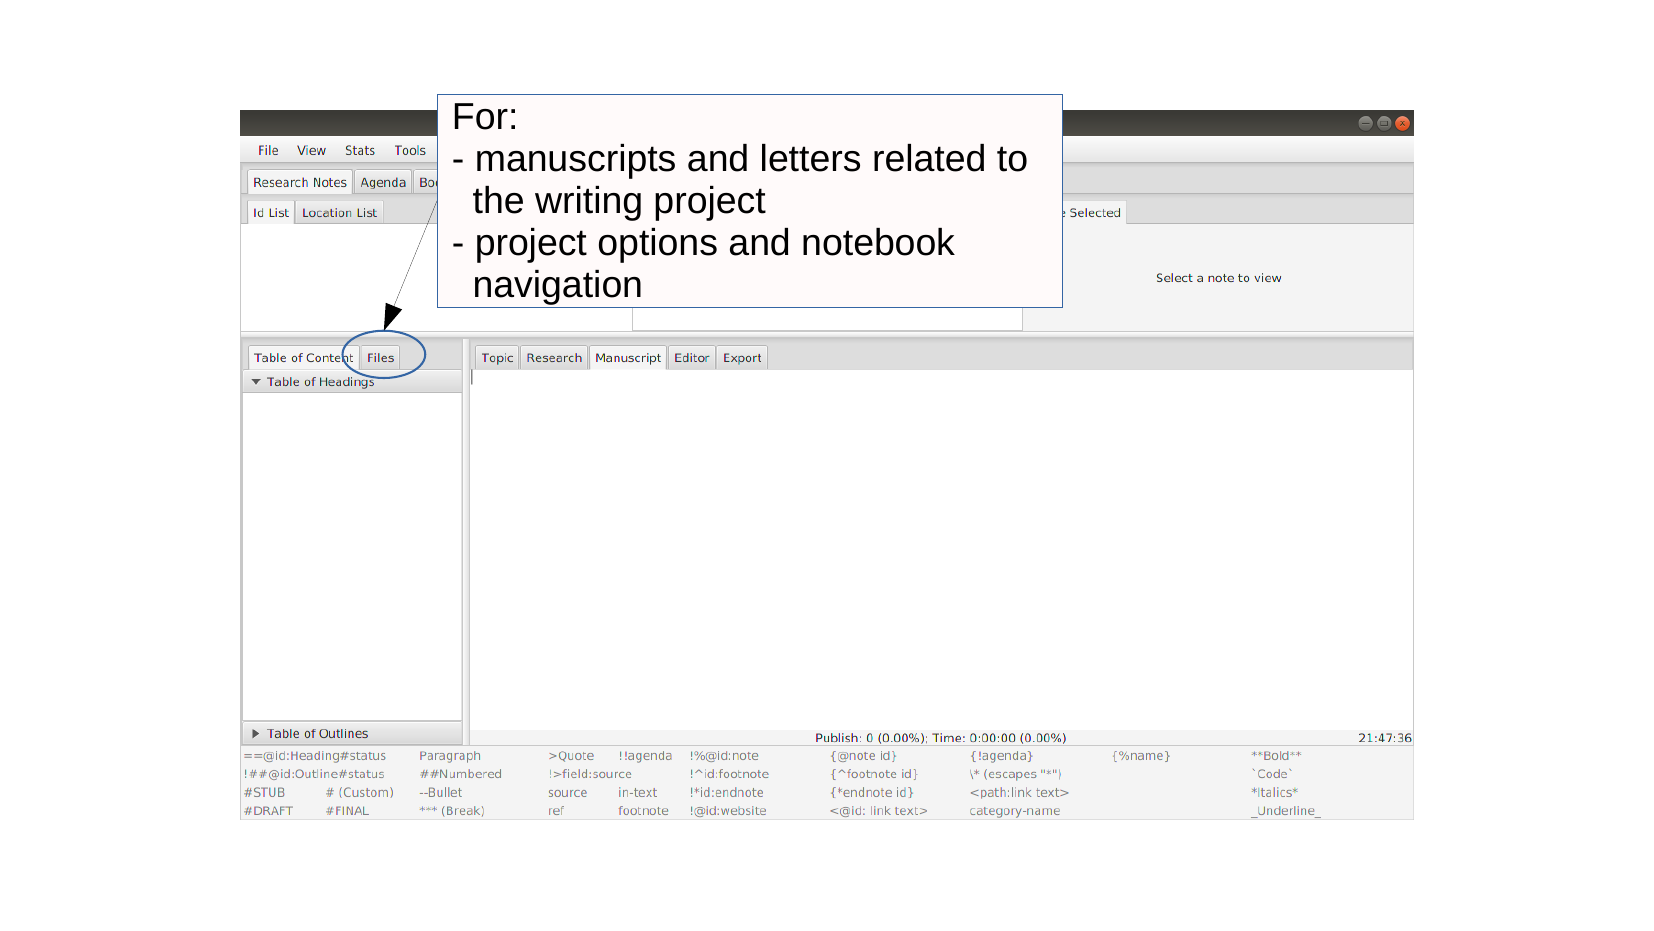

For:
- manuscripts and letters related to
 the writing project
- project options and notebook
 navigation